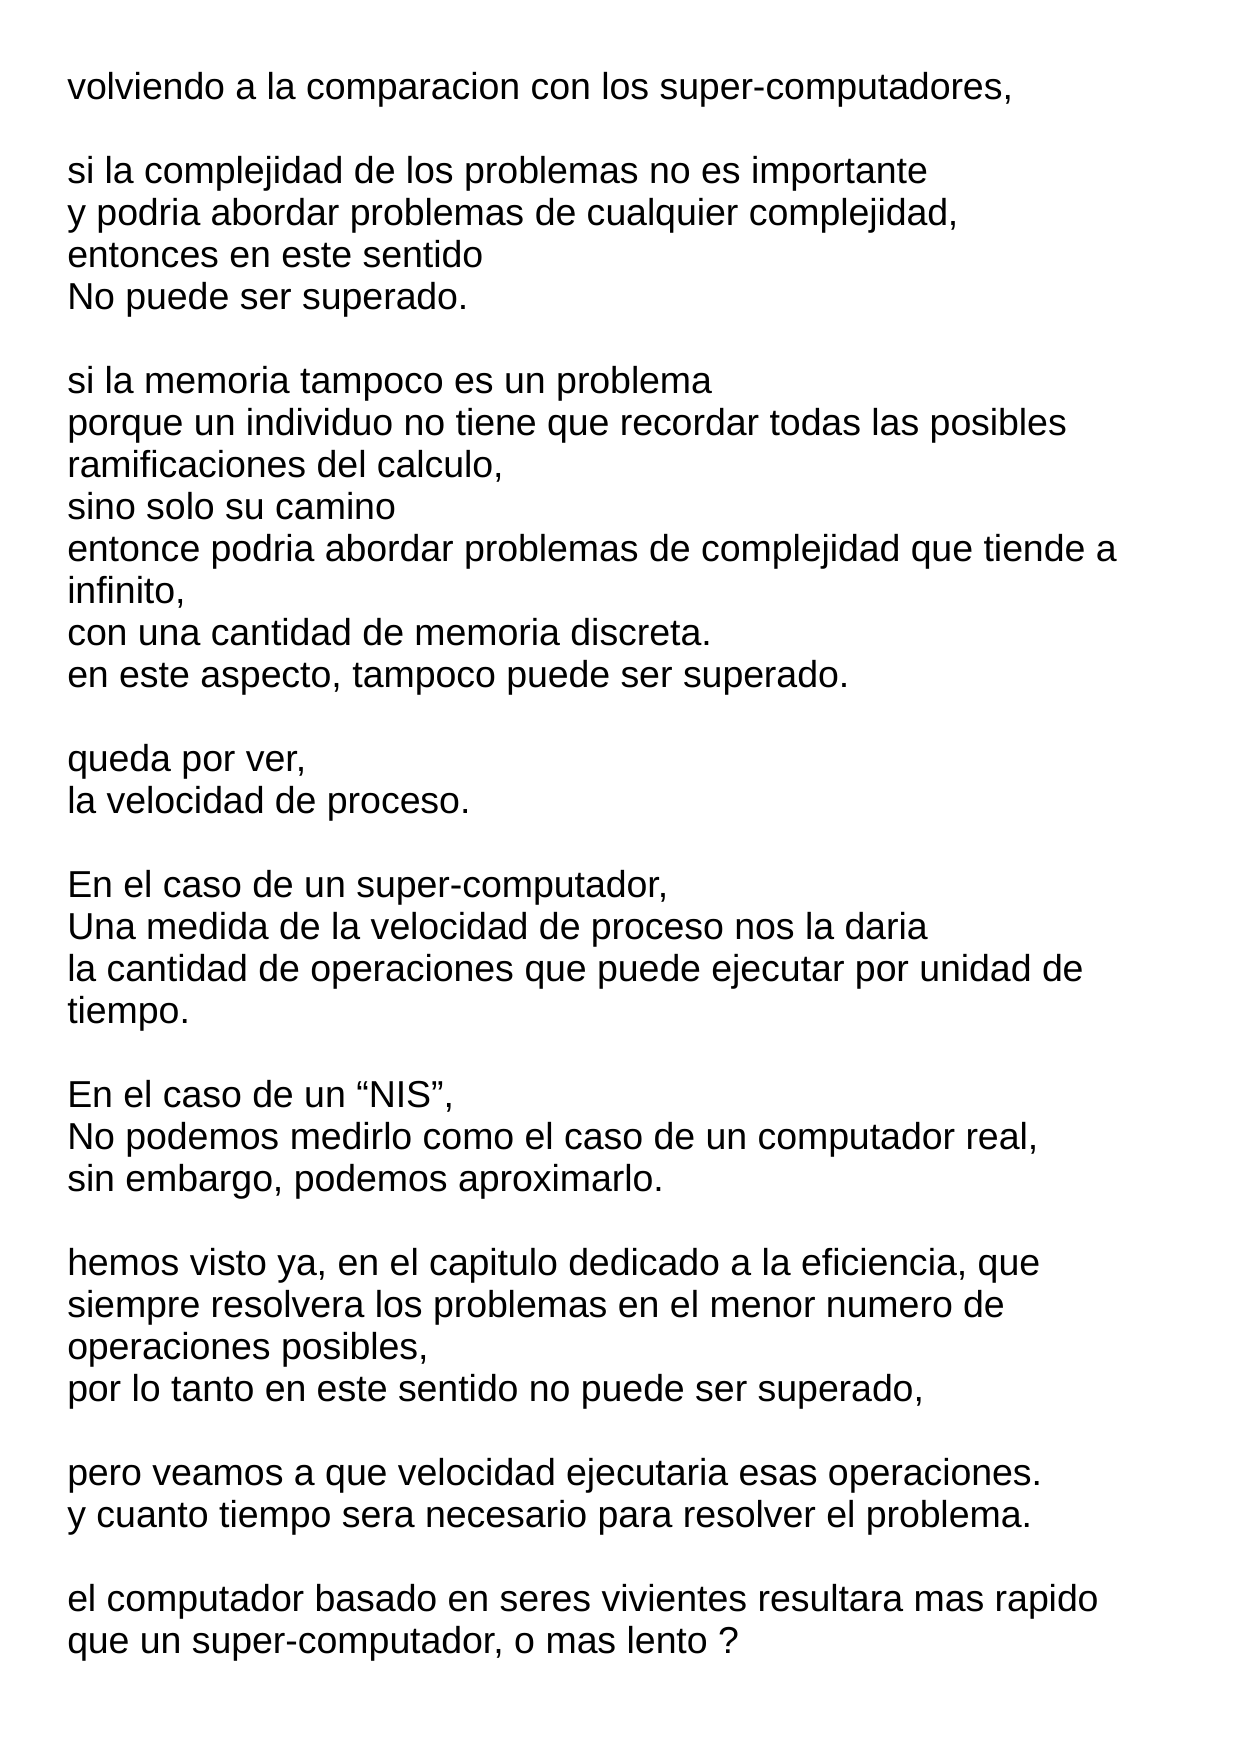

volviendo a la comparacion con los super-computadores,
si la complejidad de los problemas no es importante
y podria abordar problemas de cualquier complejidad,
entonces en este sentido
No puede ser superado.
si la memoria tampoco es un problema
porque un individuo no tiene que recordar todas las posibles ramificaciones del calculo,
sino solo su camino
entonce podria abordar problemas de complejidad que tiende a infinito,
con una cantidad de memoria discreta.
en este aspecto, tampoco puede ser superado.
queda por ver,
la velocidad de proceso.
En el caso de un super-computador,
Una medida de la velocidad de proceso nos la daria
la cantidad de operaciones que puede ejecutar por unidad de tiempo.
En el caso de un “NIS”,
No podemos medirlo como el caso de un computador real,
sin embargo, podemos aproximarlo.
hemos visto ya, en el capitulo dedicado a la eficiencia, que siempre resolvera los problemas en el menor numero de operaciones posibles,
por lo tanto en este sentido no puede ser superado,
pero veamos a que velocidad ejecutaria esas operaciones.
y cuanto tiempo sera necesario para resolver el problema.
el computador basado en seres vivientes resultara mas rapido que un super-computador, o mas lento ?